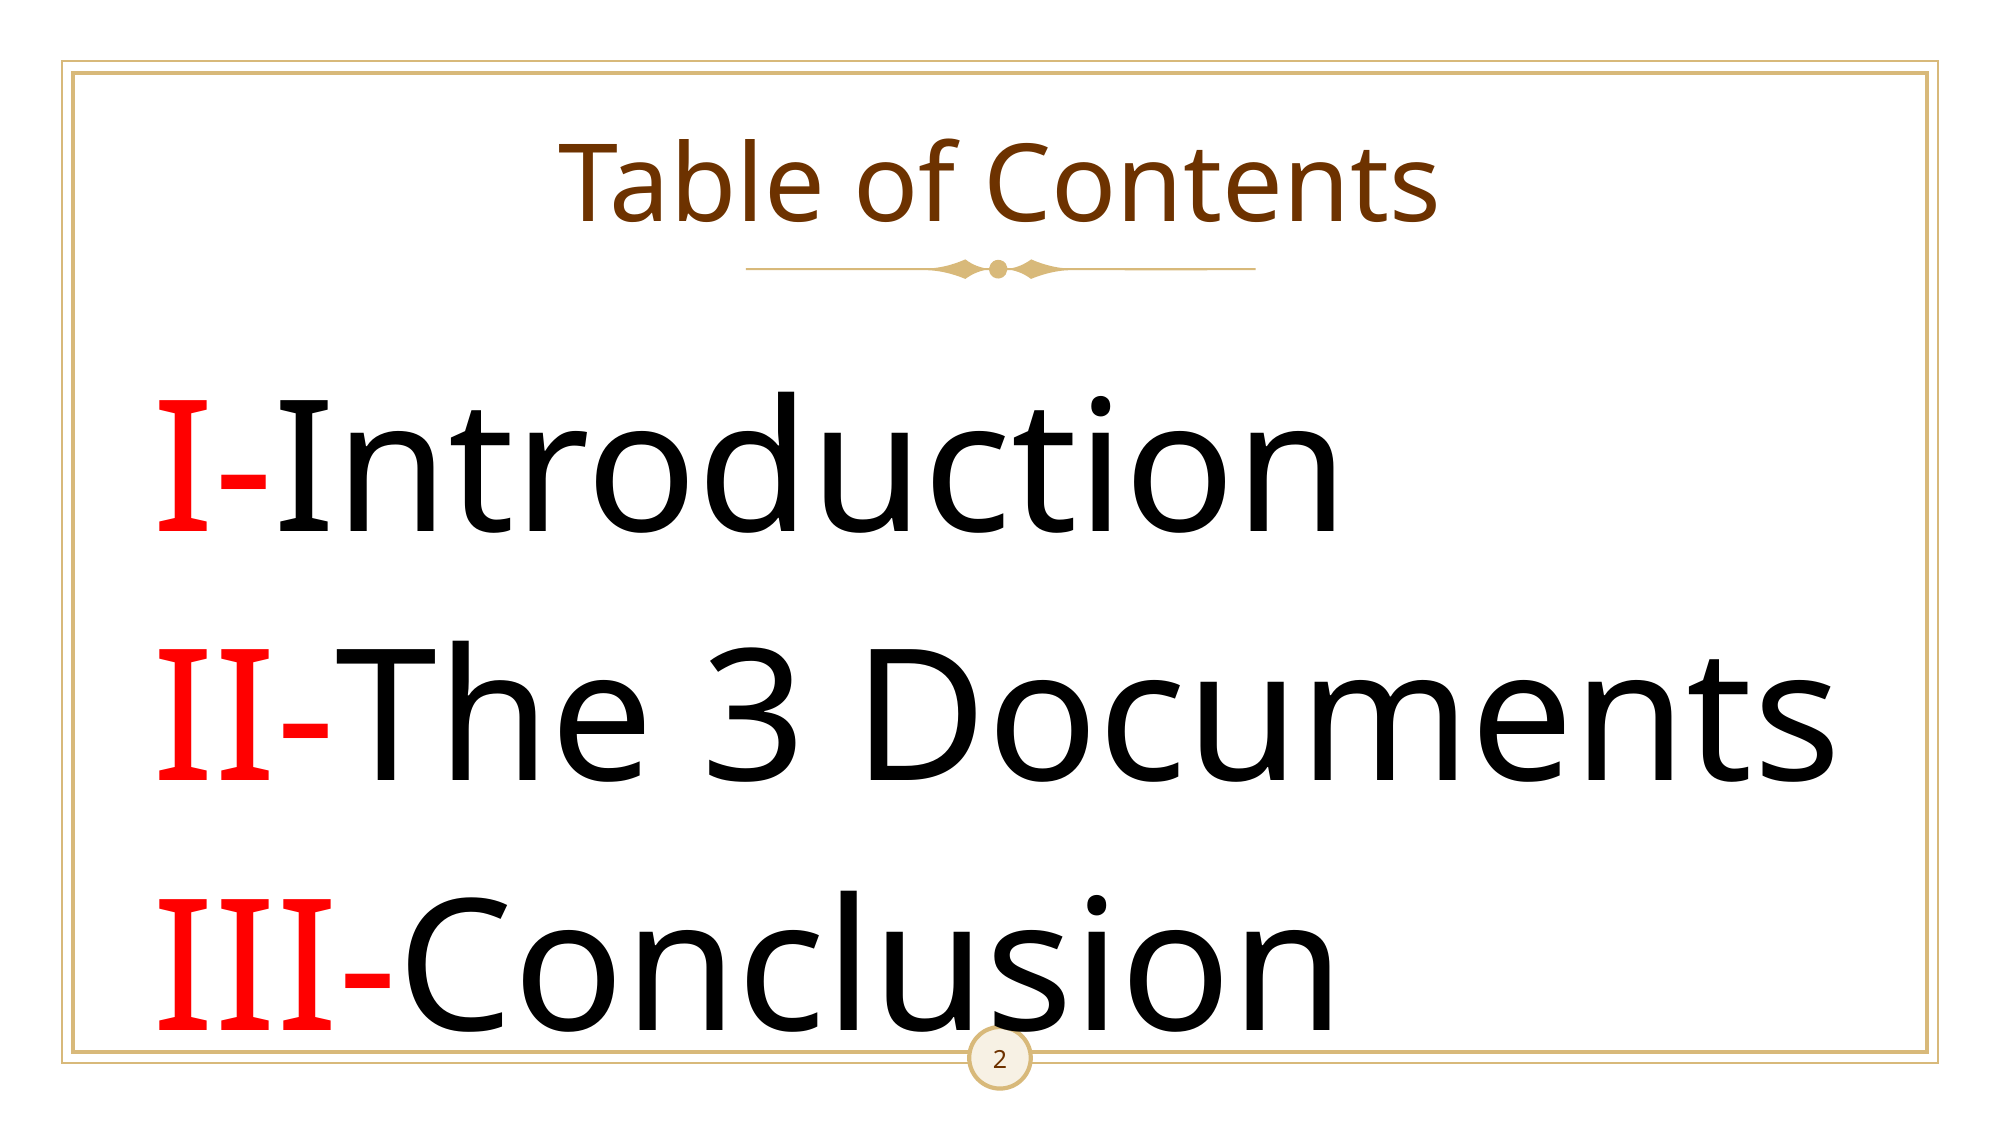

# Table of Contents
I-Introduction
II-The 3 Documents
III-Conclusion